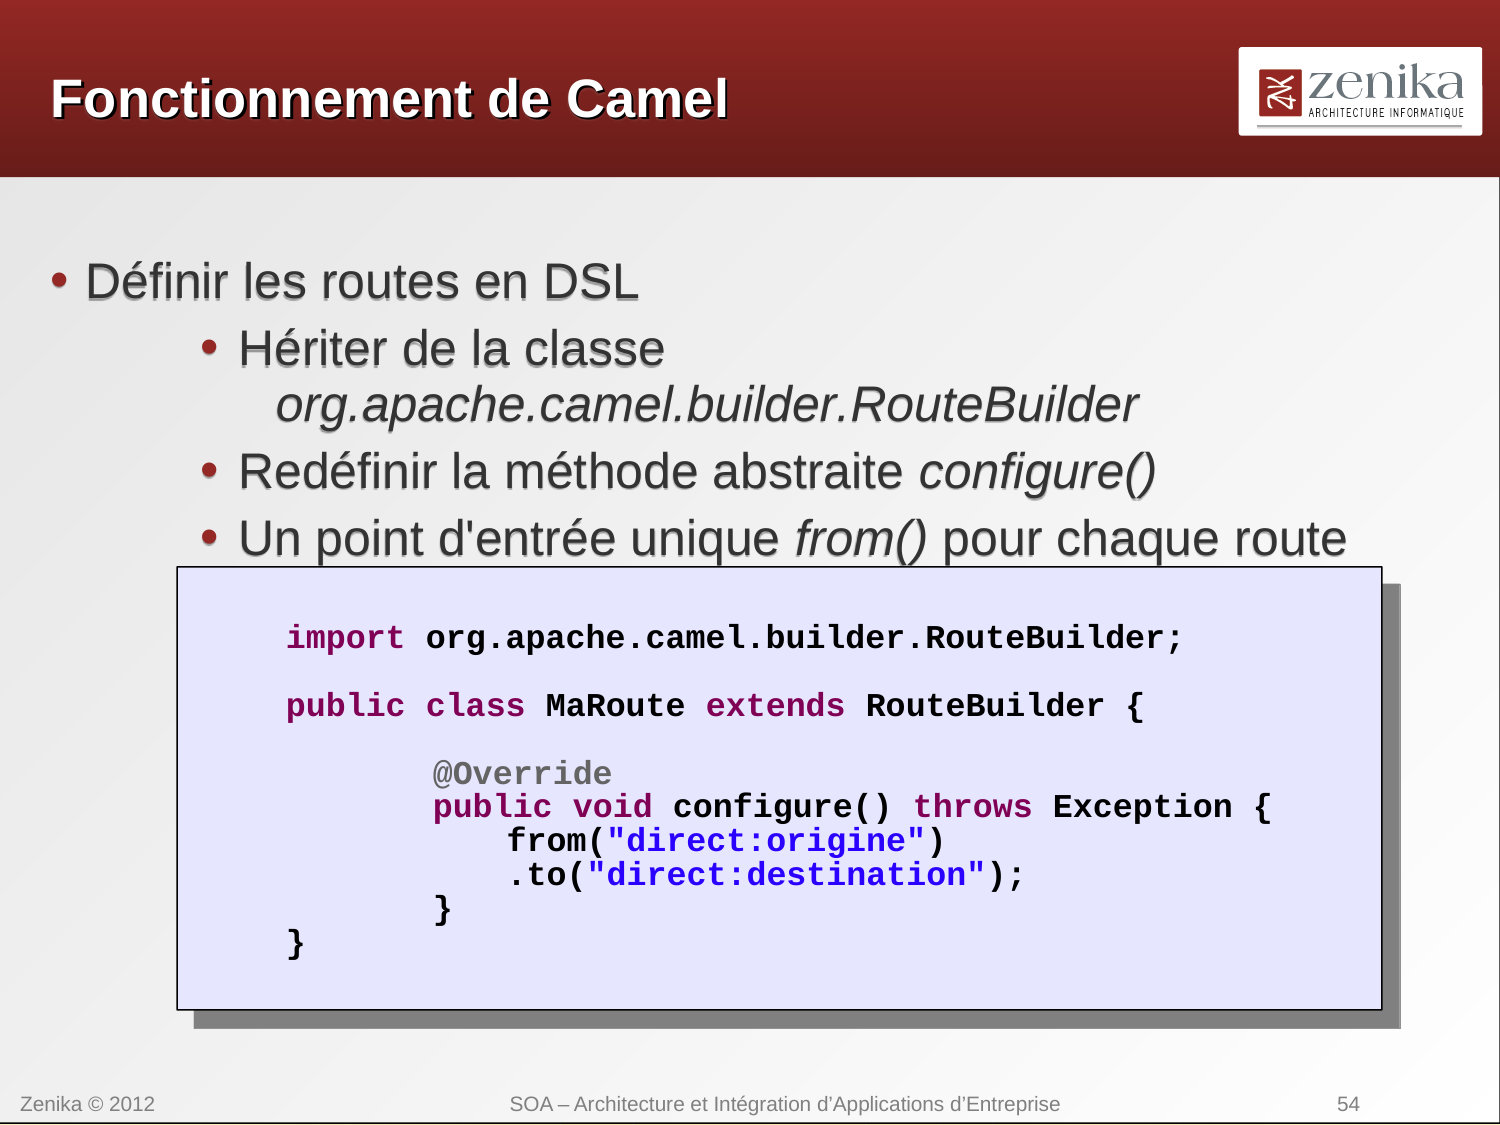

# Fonctionnement de Camel
Définir les routes en DSL
Hériter de la classe org.apache.camel.builder.RouteBuilder
Redéfinir la méthode abstraite configure()
Un point d'entrée unique from() pour chaque route
import org.apache.camel.builder.RouteBuilder;
public class MaRoute extends RouteBuilder {
		@Override
		public void configure() throws Exception {
			from("direct:origine")
			.to("direct:destination");
		}
}